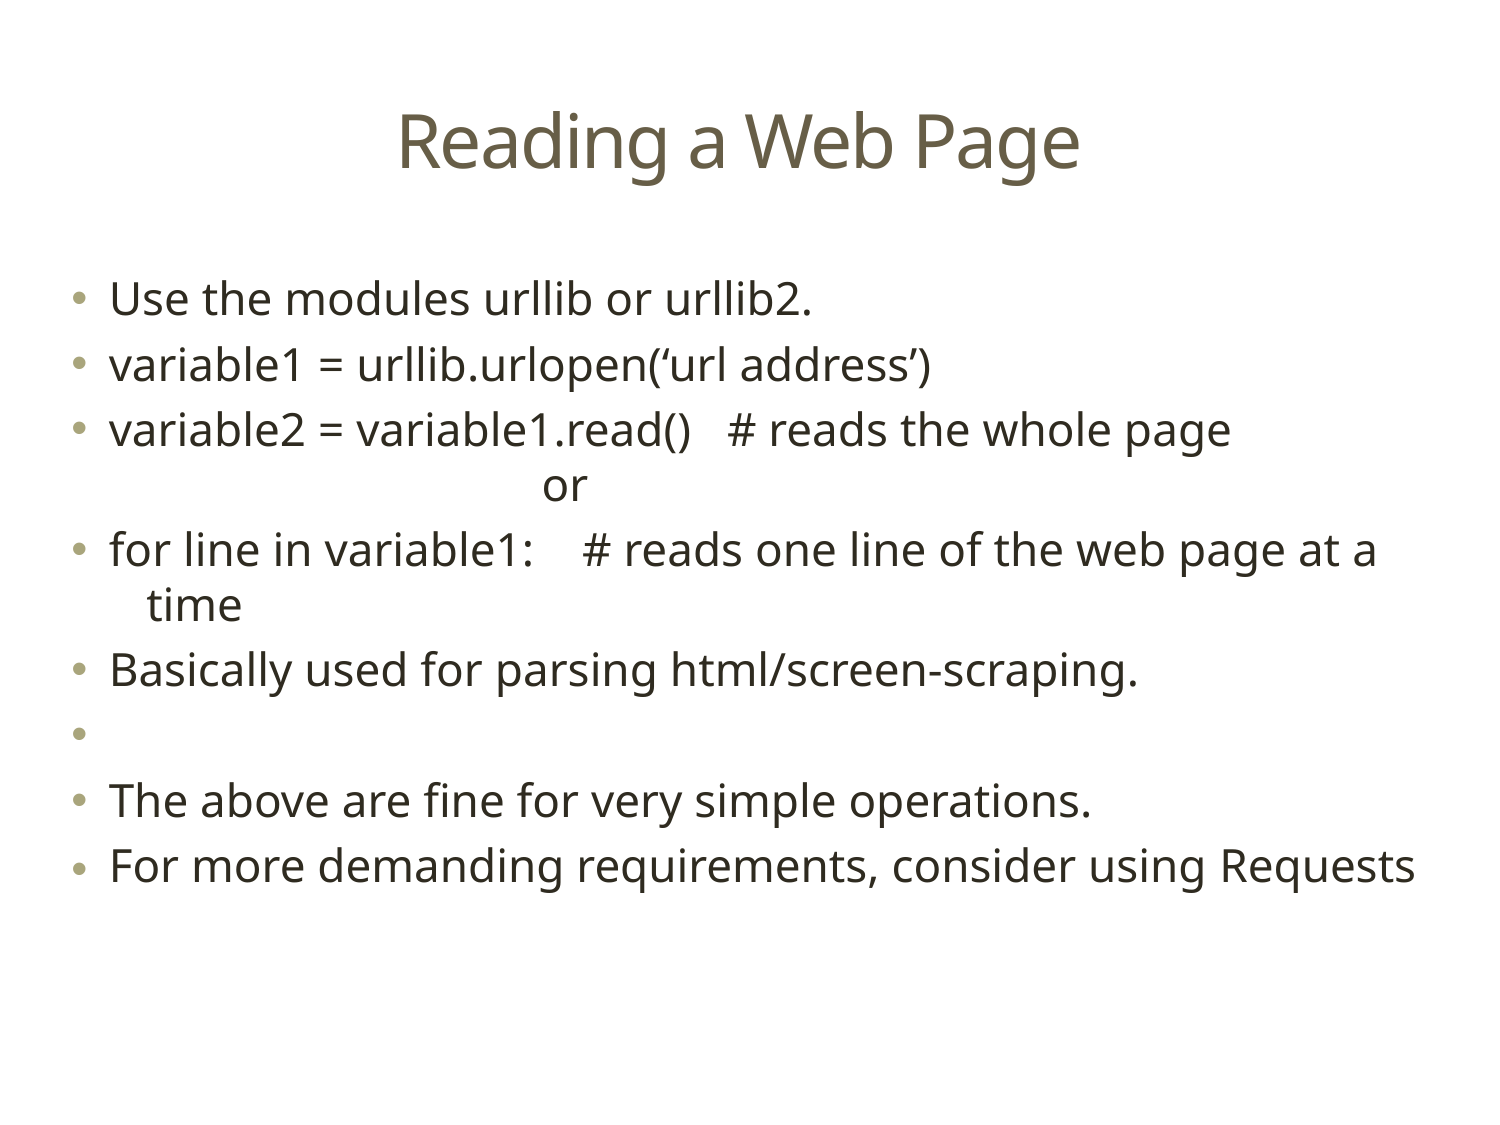

# Reading a Web Page
Use the modules urllib or urllib2.
variable1 = urllib.urlopen(‘url address’)
variable2 = variable1.read() # reads the whole page
 or
for line in variable1: # reads one line of the web page at a time
Basically used for parsing html/screen-scraping.
The above are fine for very simple operations.
For more demanding requirements, consider using Requests